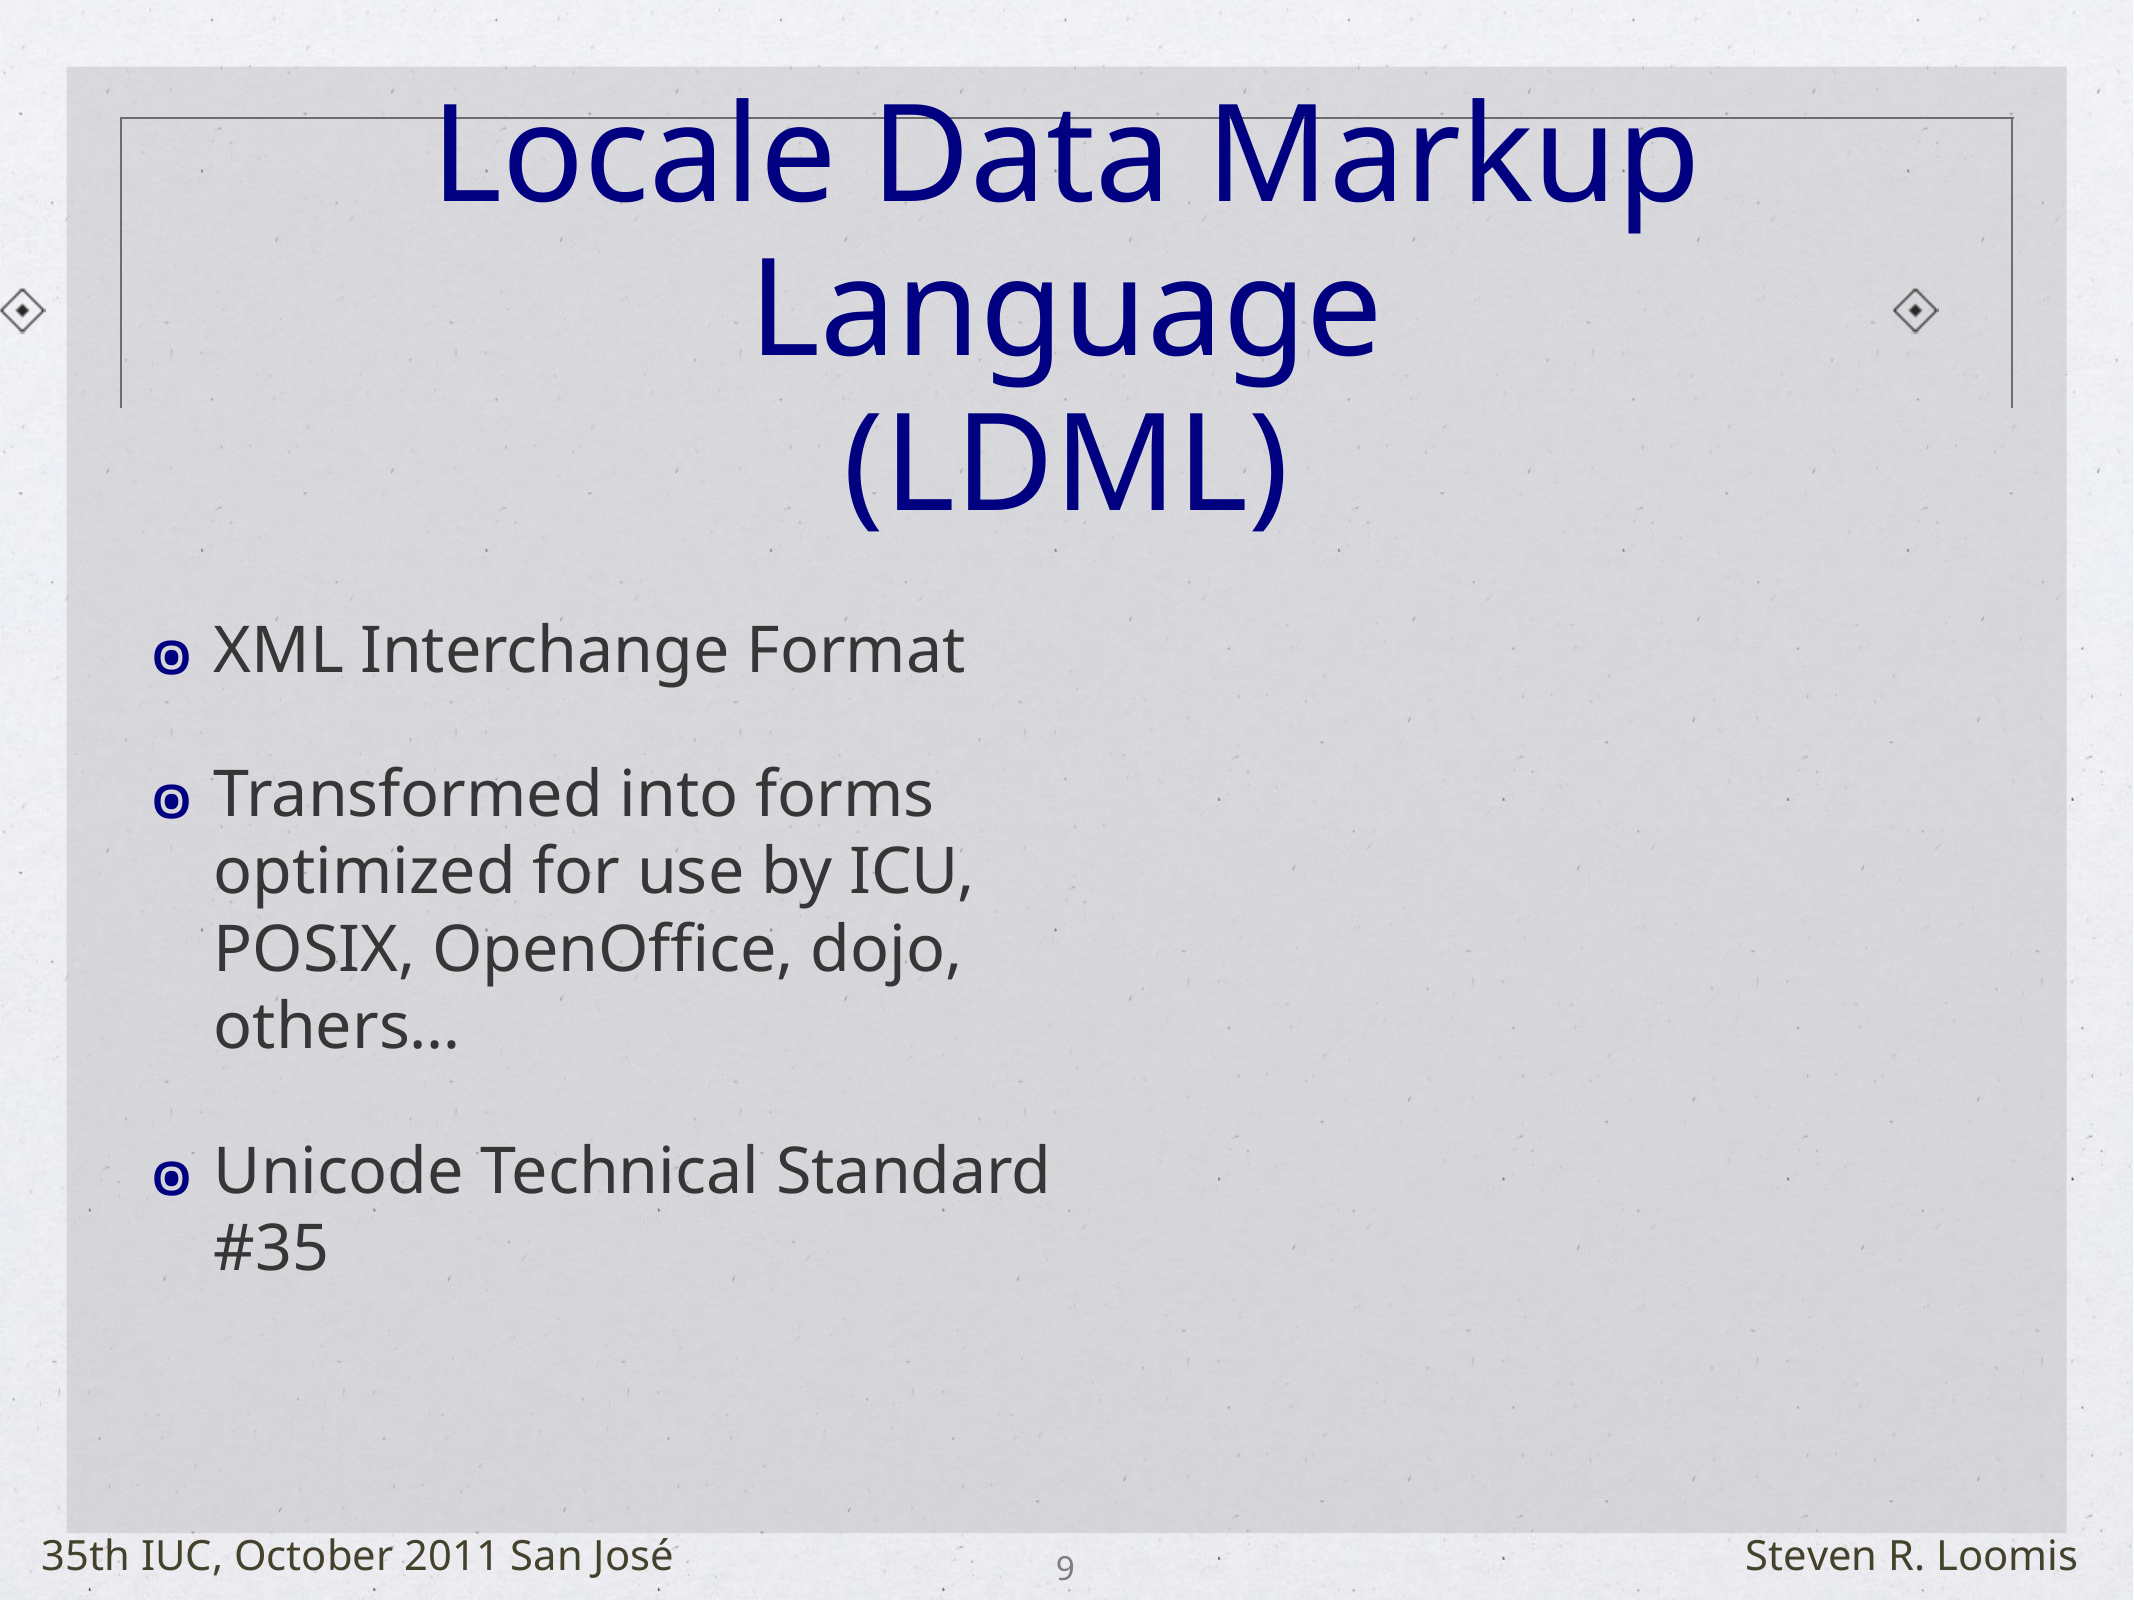

# Locale Data Markup Language (LDML)
XML Interchange Format
Transformed into forms optimized for use by ICU, POSIX, OpenOffice, dojo, others…
Unicode Technical Standard #35
<dayWidth type="wide">
 <day type="sun">Sonntag</day>
 <day type="mon">Montag</day>
 <day type="tue">Dienstag</day>
 <day type="wed">Mittwoch</day>
 <day type="thu">Donnerstag</day>
 <day type="fri">Freitag</day>
 <day type="sat">Samstag</day>
</dayWidth>
9